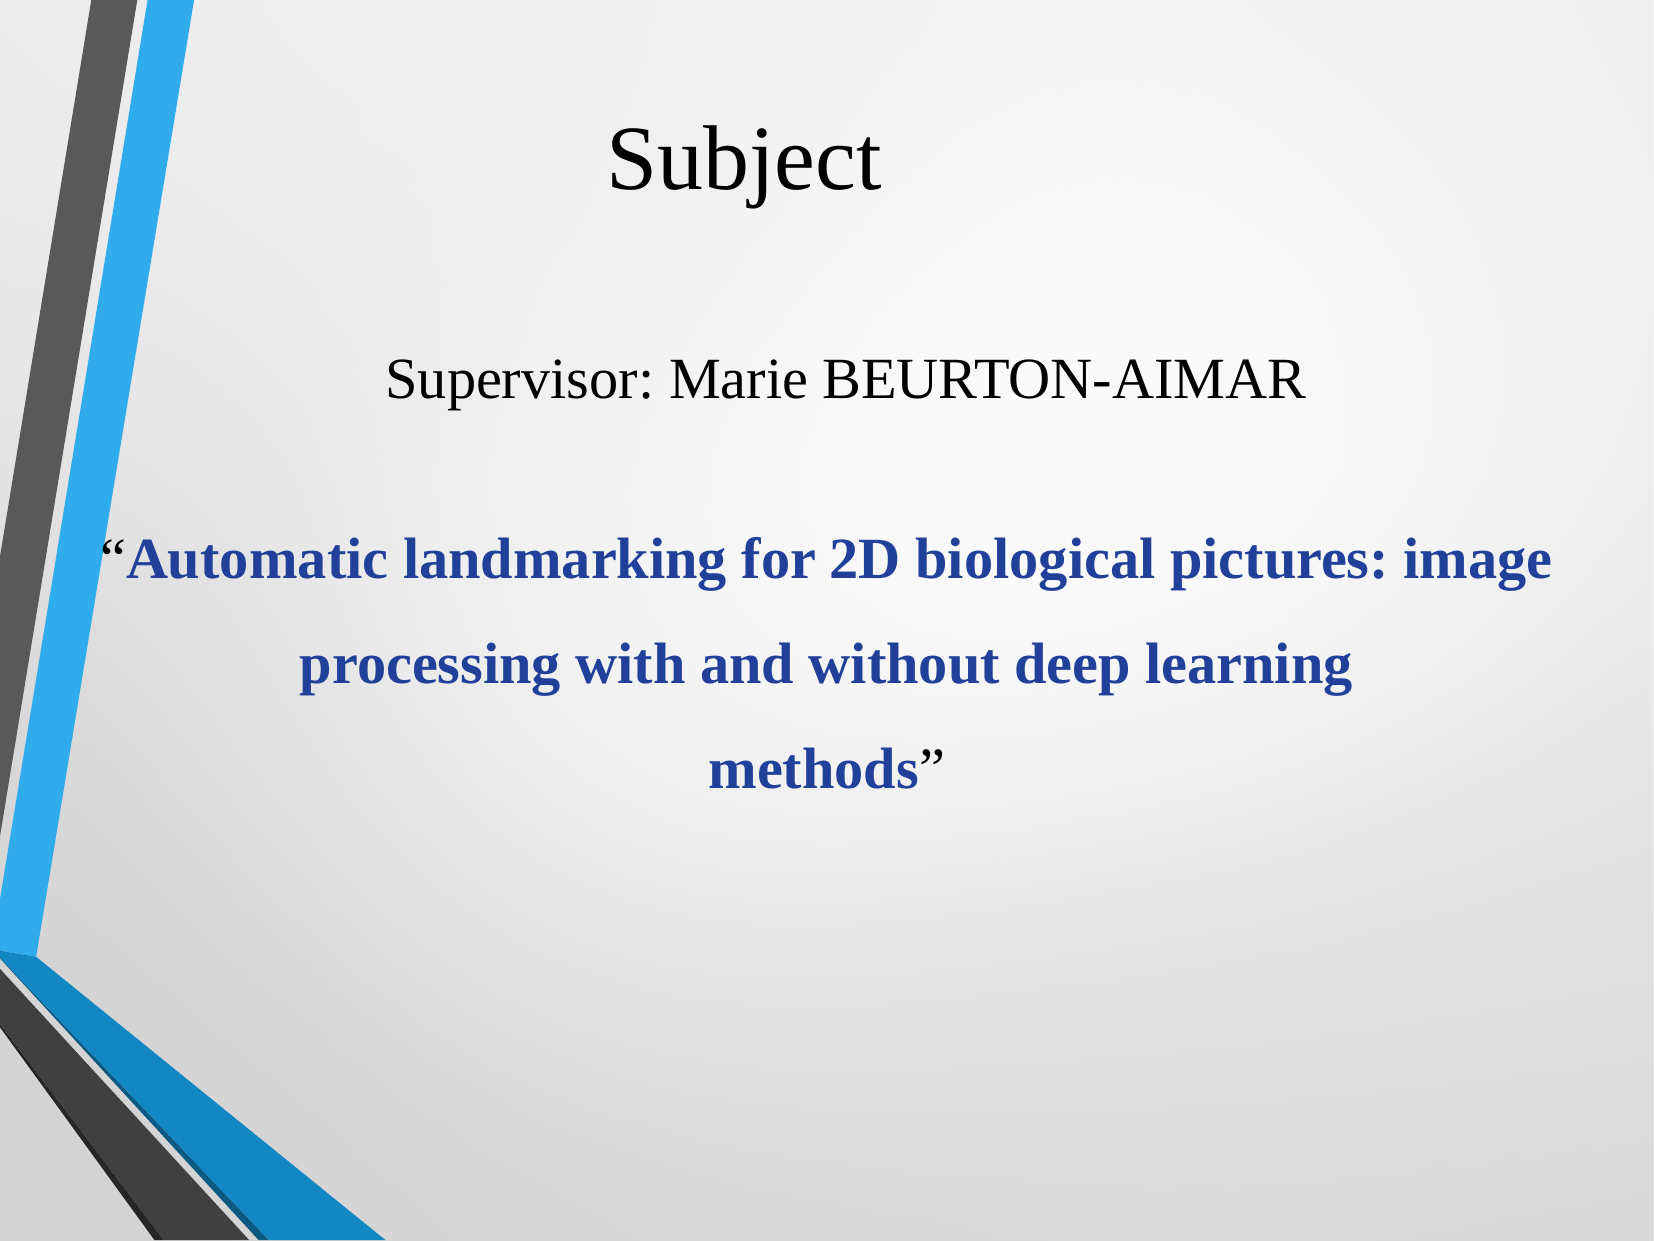

# Subject
Supervisor: Marie BEURTON-AIMAR
“Automatic landmarking for 2D biological pictures: image processing with and without deep learning
methods”